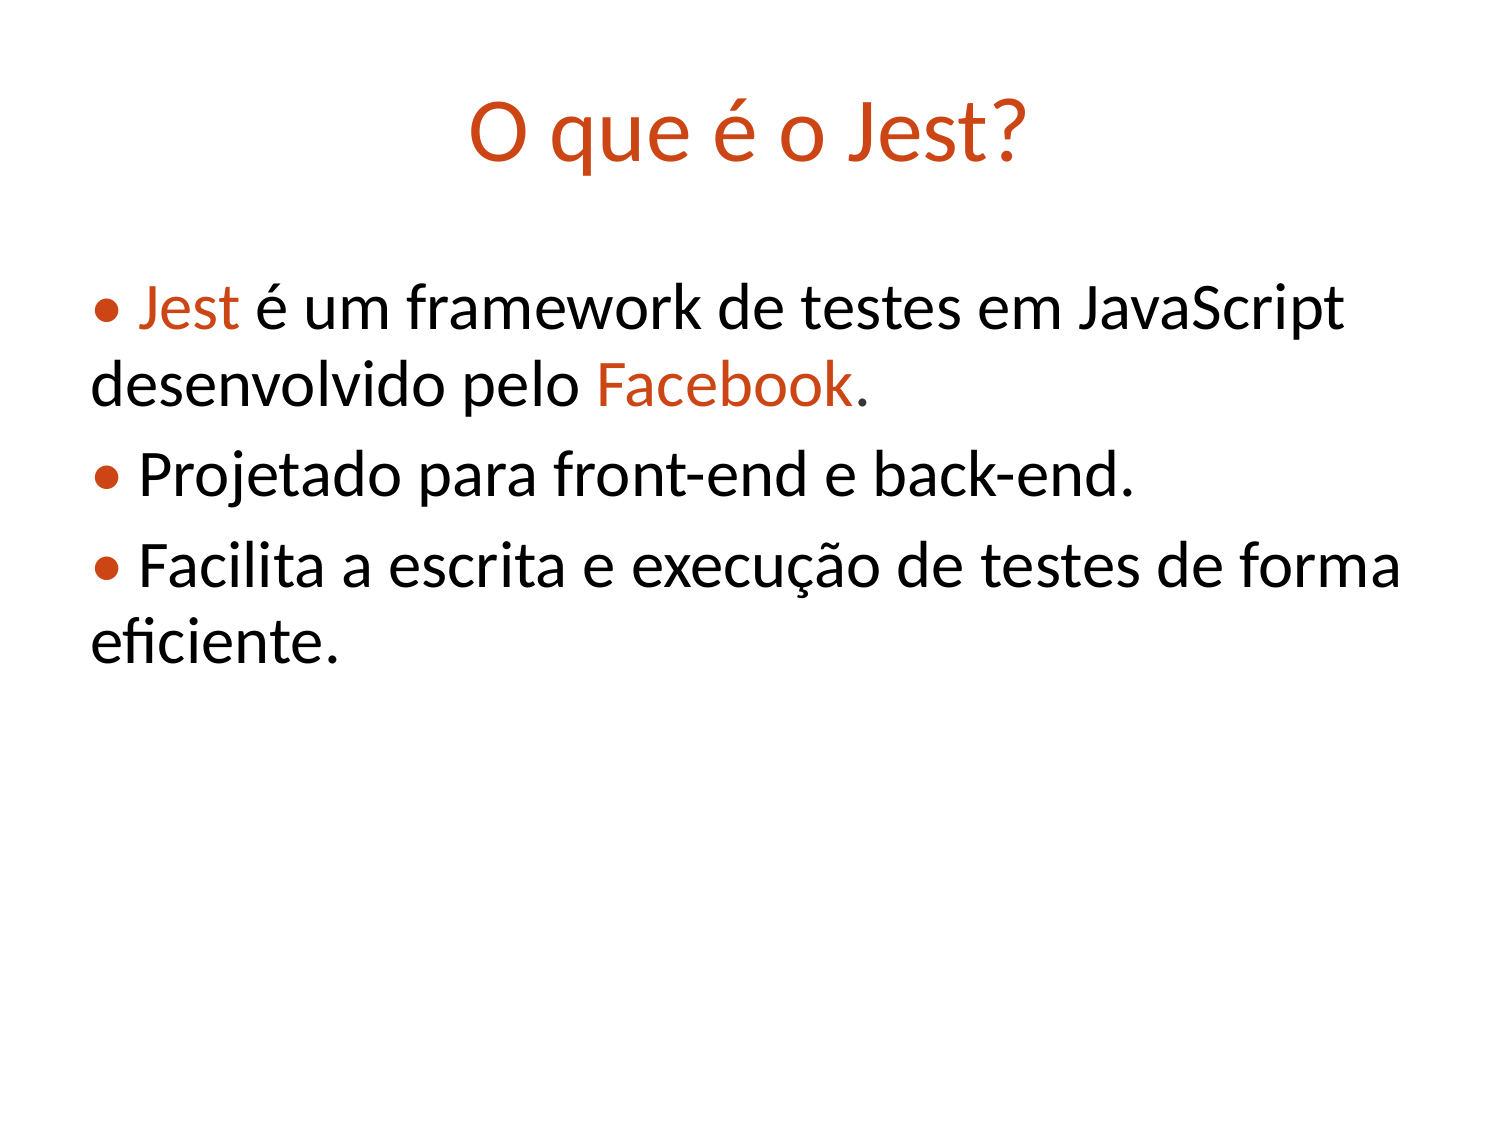

# O que é o Jest?
• Jest é um framework de testes em JavaScript desenvolvido pelo Facebook.
• Projetado para front-end e back-end.
• Facilita a escrita e execução de testes de forma eficiente.